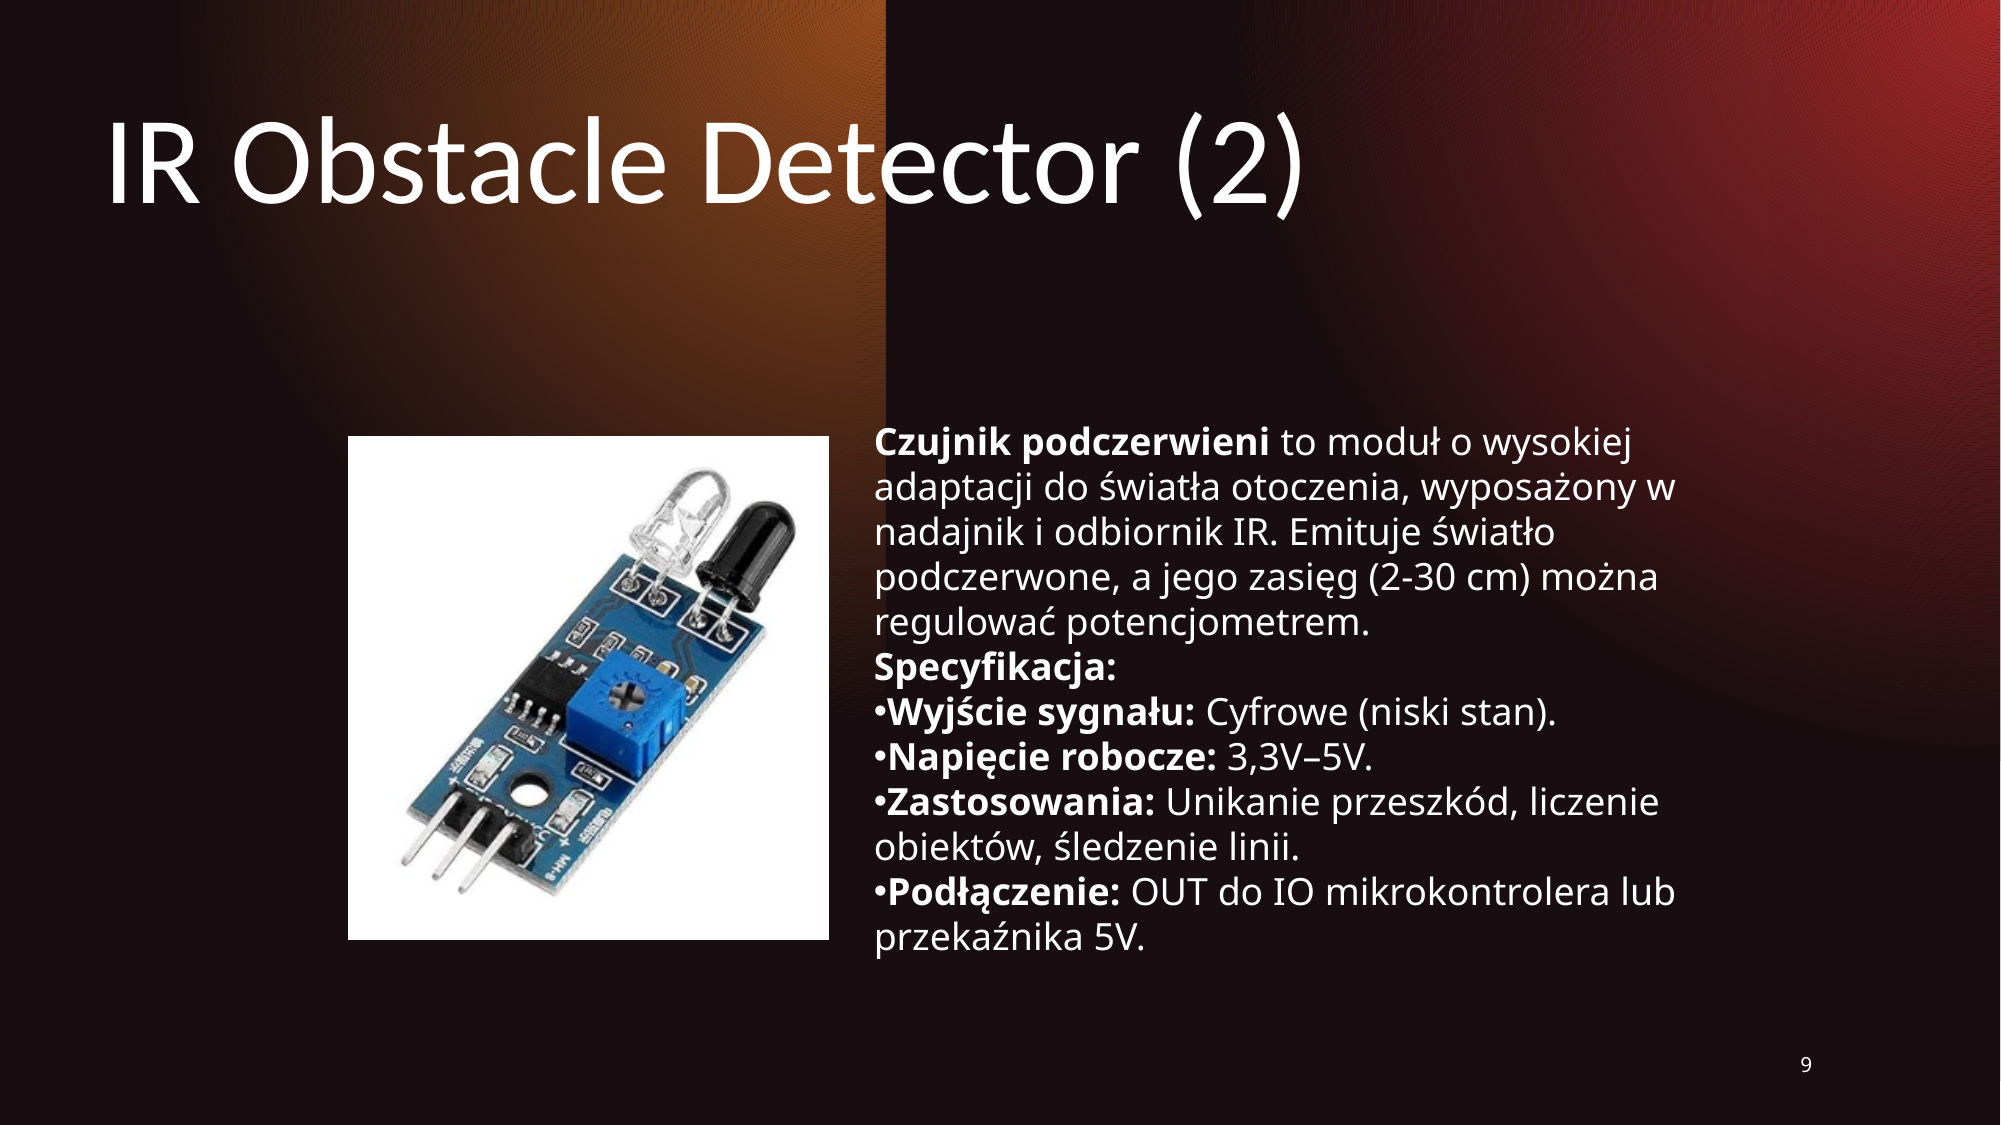

# IR Obstacle Detector (2)
Czujnik podczerwieni to moduł o wysokiej adaptacji do światła otoczenia, wyposażony w nadajnik i odbiornik IR. Emituje światło podczerwone, a jego zasięg (2-30 cm) można regulować potencjometrem.
Specyfikacja:
Wyjście sygnału: Cyfrowe (niski stan).
Napięcie robocze: 3,3V–5V.
Zastosowania: Unikanie przeszkód, liczenie obiektów, śledzenie linii.
Podłączenie: OUT do IO mikrokontrolera lub przekaźnika 5V.